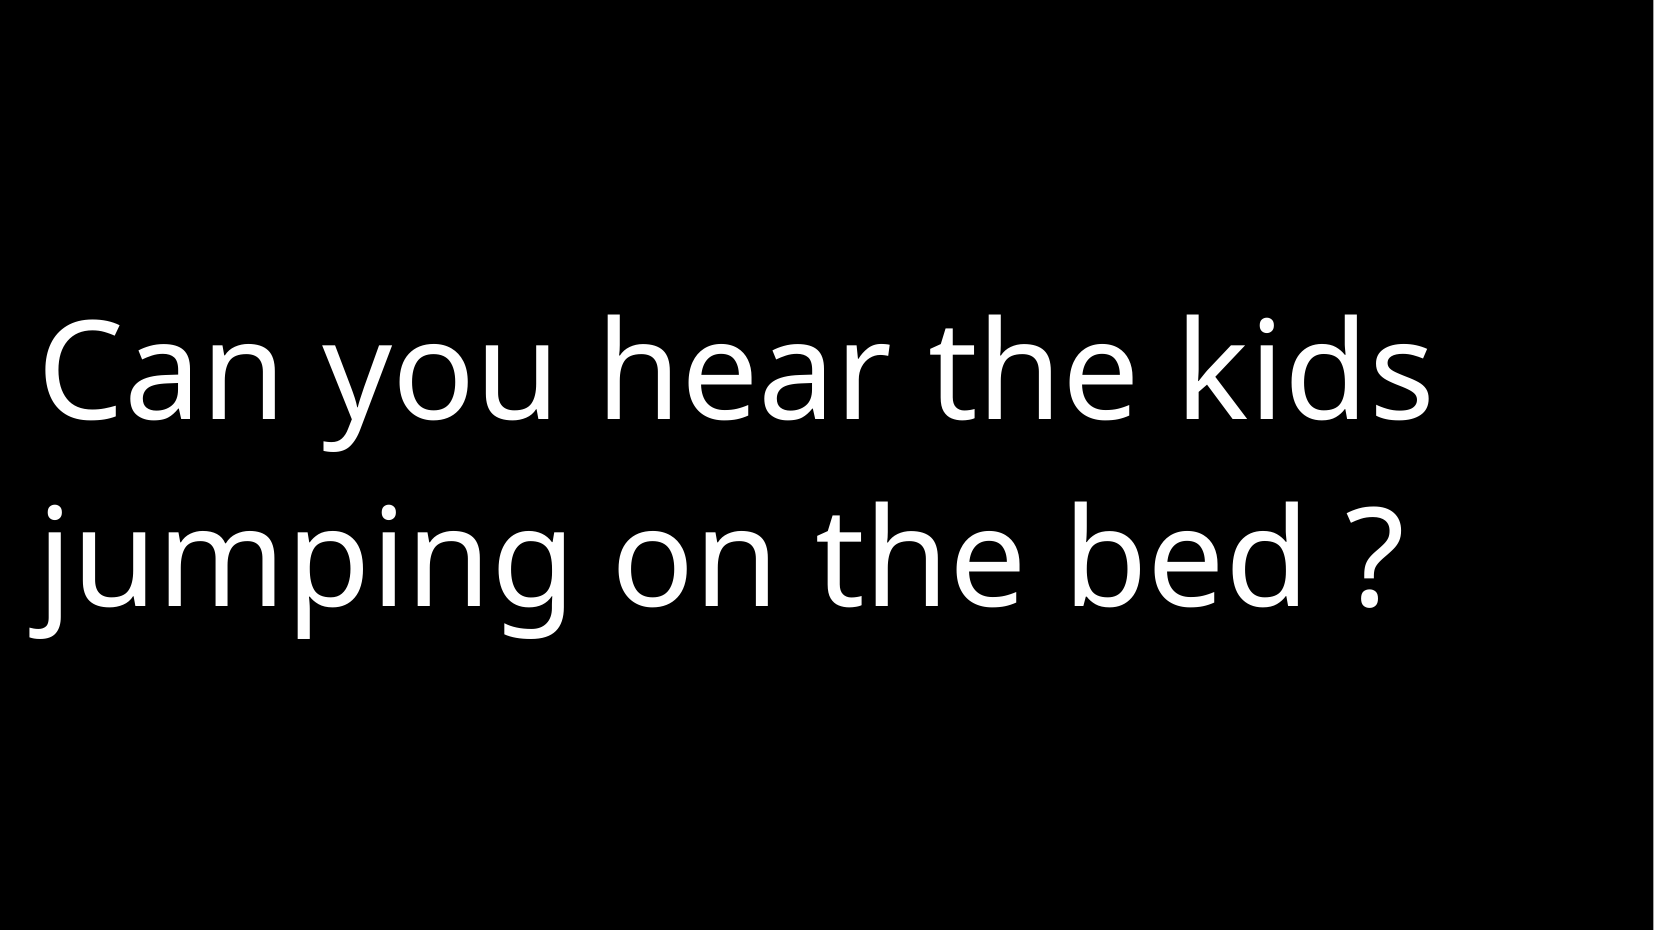

# Can you hear the kids jumping on the bed ?